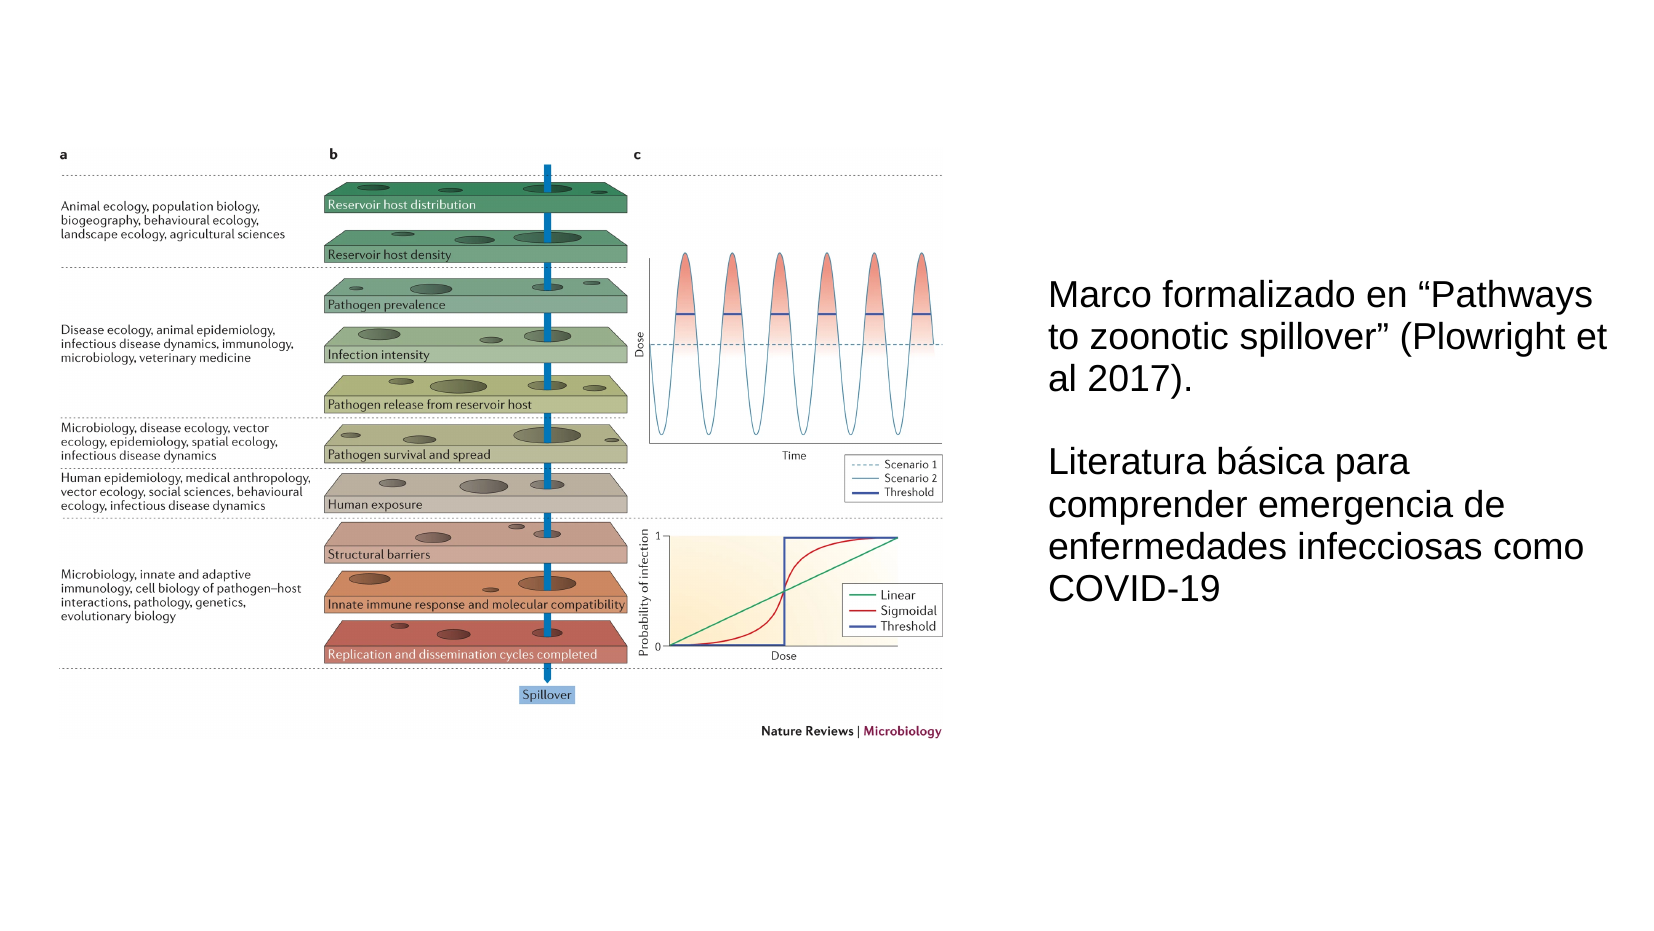

Marco formalizado en “Pathways to zoonotic spillover” (Plowright et al 2017).
Literatura básica para comprender emergencia de enfermedades infecciosas como COVID-19